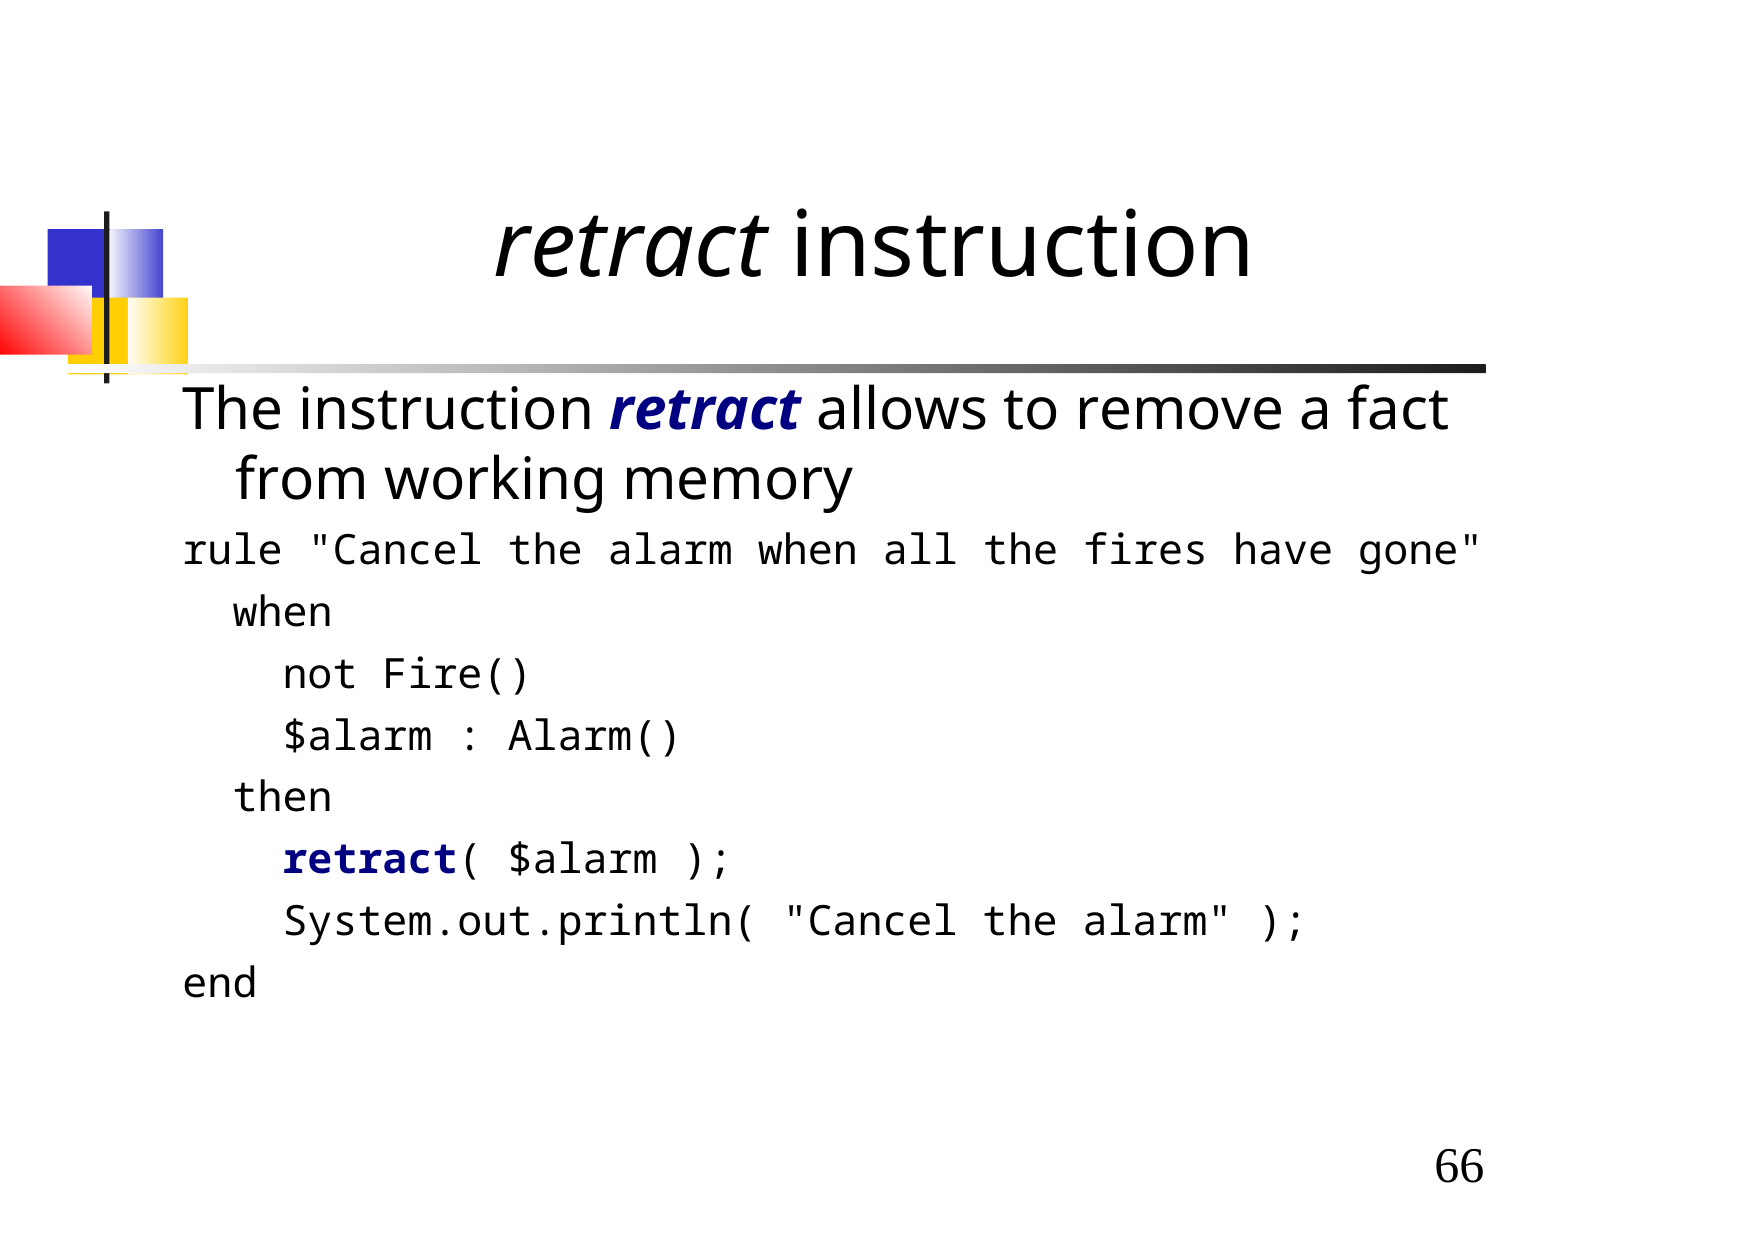

# retract instruction
The instruction retract allows to remove a fact from working memory
rule "Cancel the alarm when all the fires have gone"
 when
 not Fire()
 $alarm : Alarm()
 then
 retract( $alarm );
 System.out.println( "Cancel the alarm" );
end